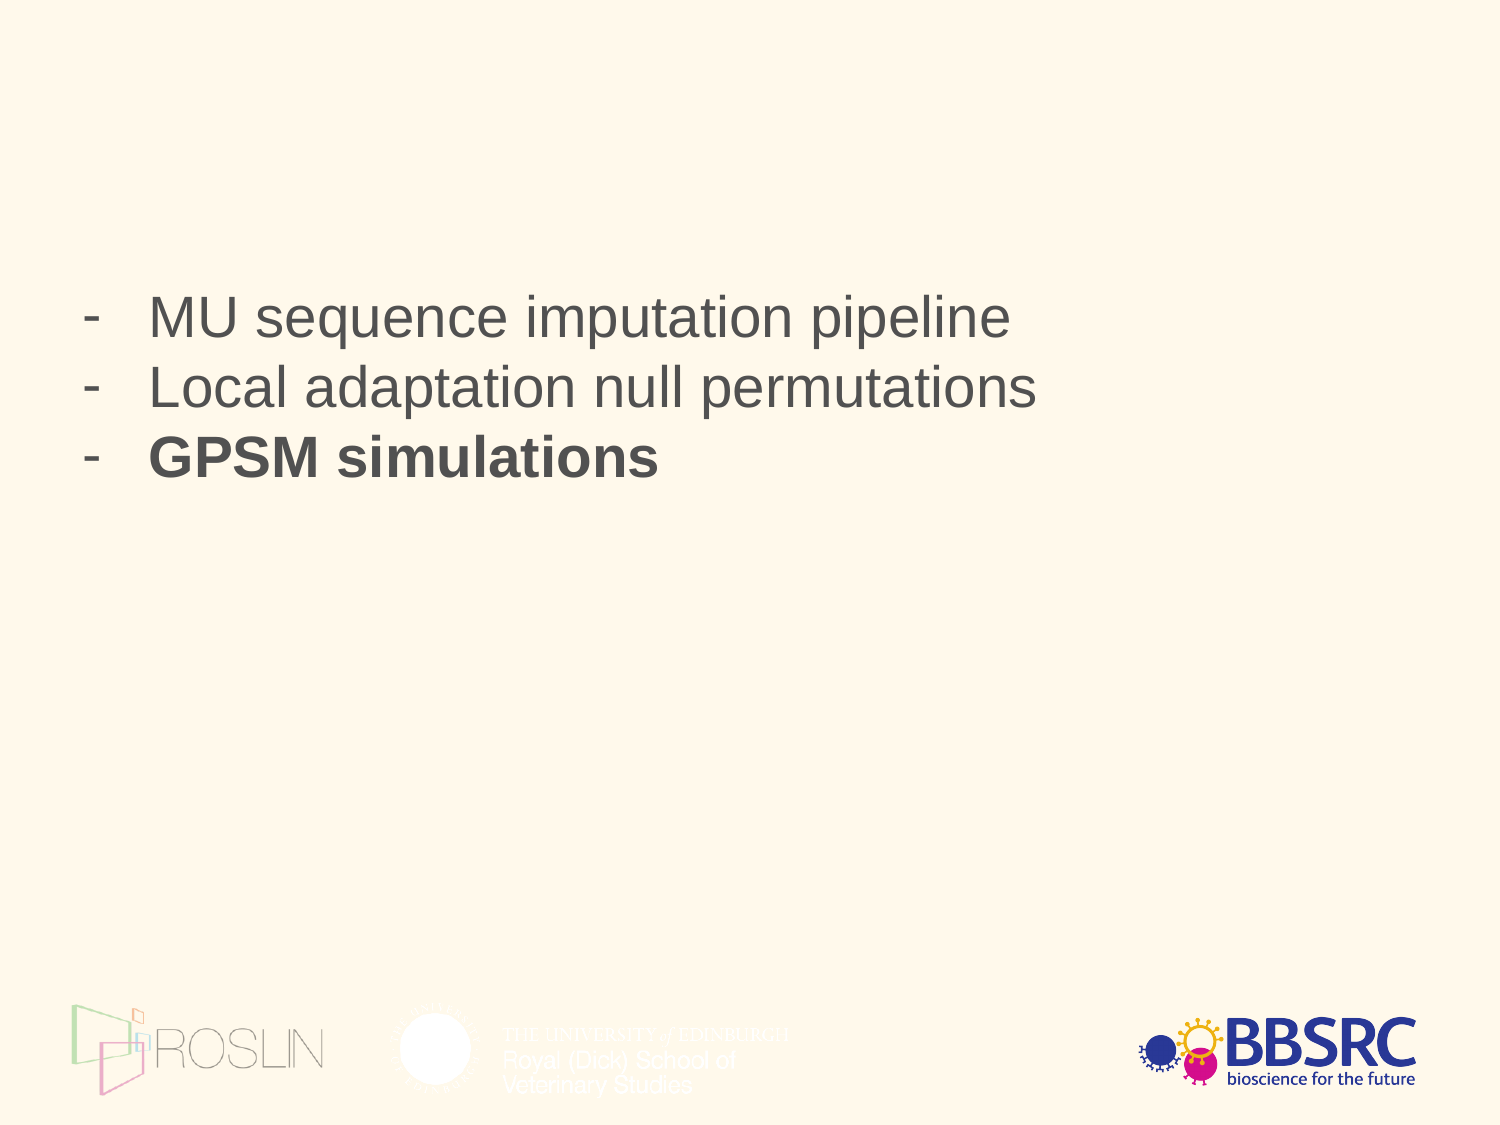

# MU sequence imputation pipeline
Local adaptation null permutations
GPSM simulations